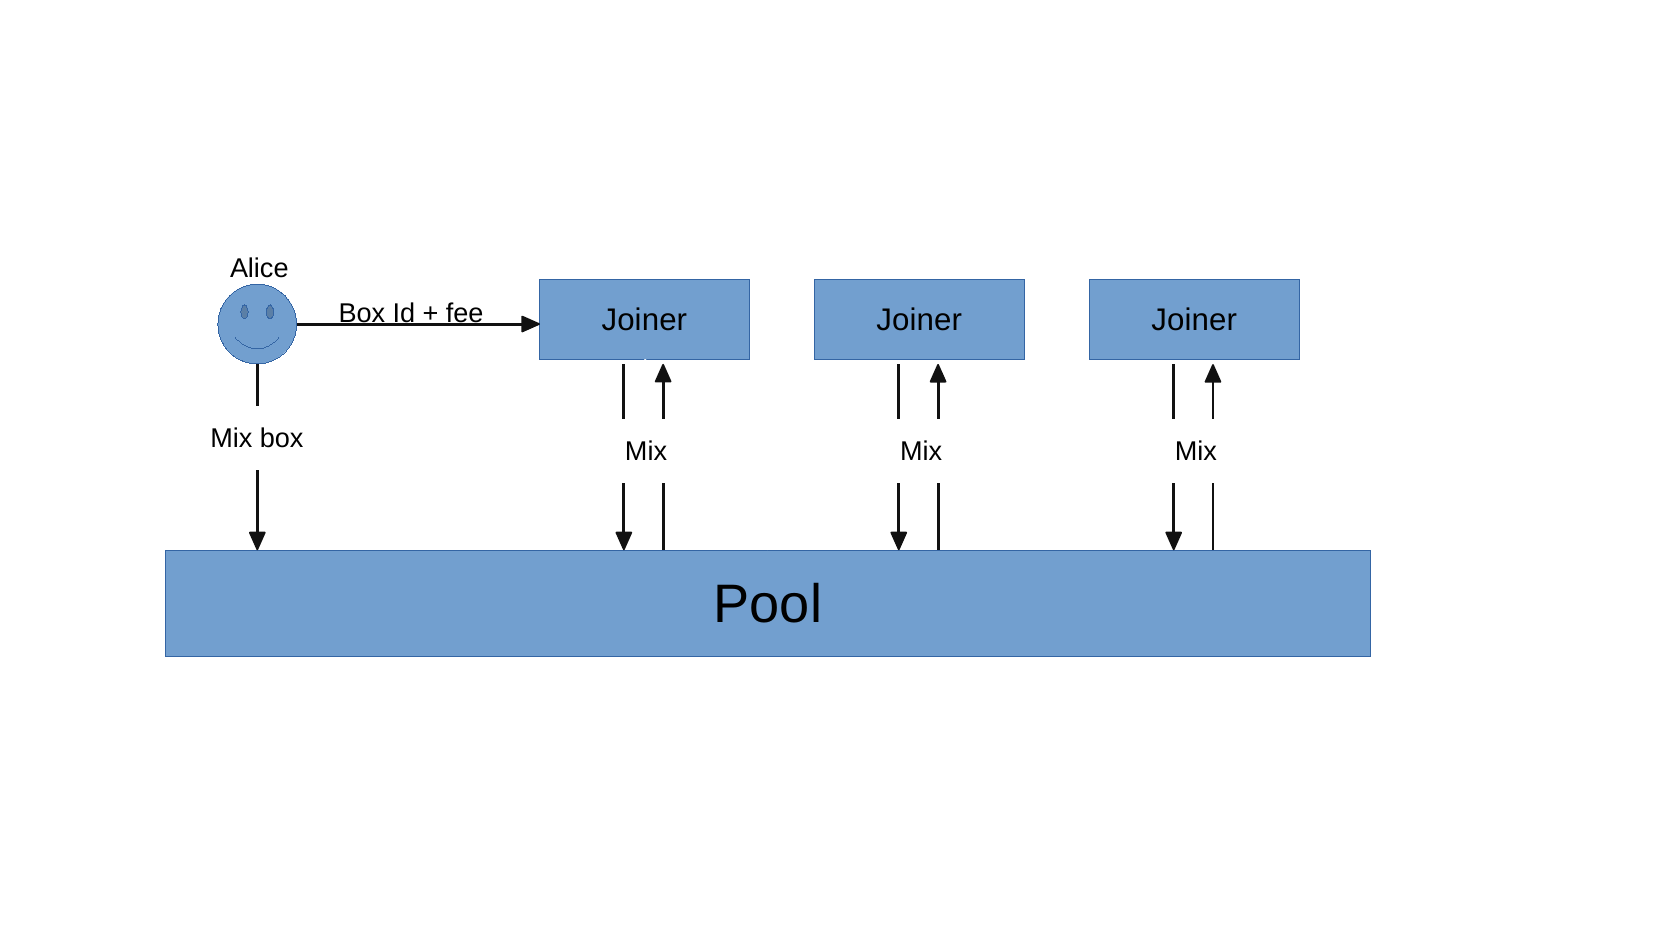

Alice
Joiner
Joiner
Joiner
Box Id + fee
Mix box
Mix
Mix
Mix
Pool